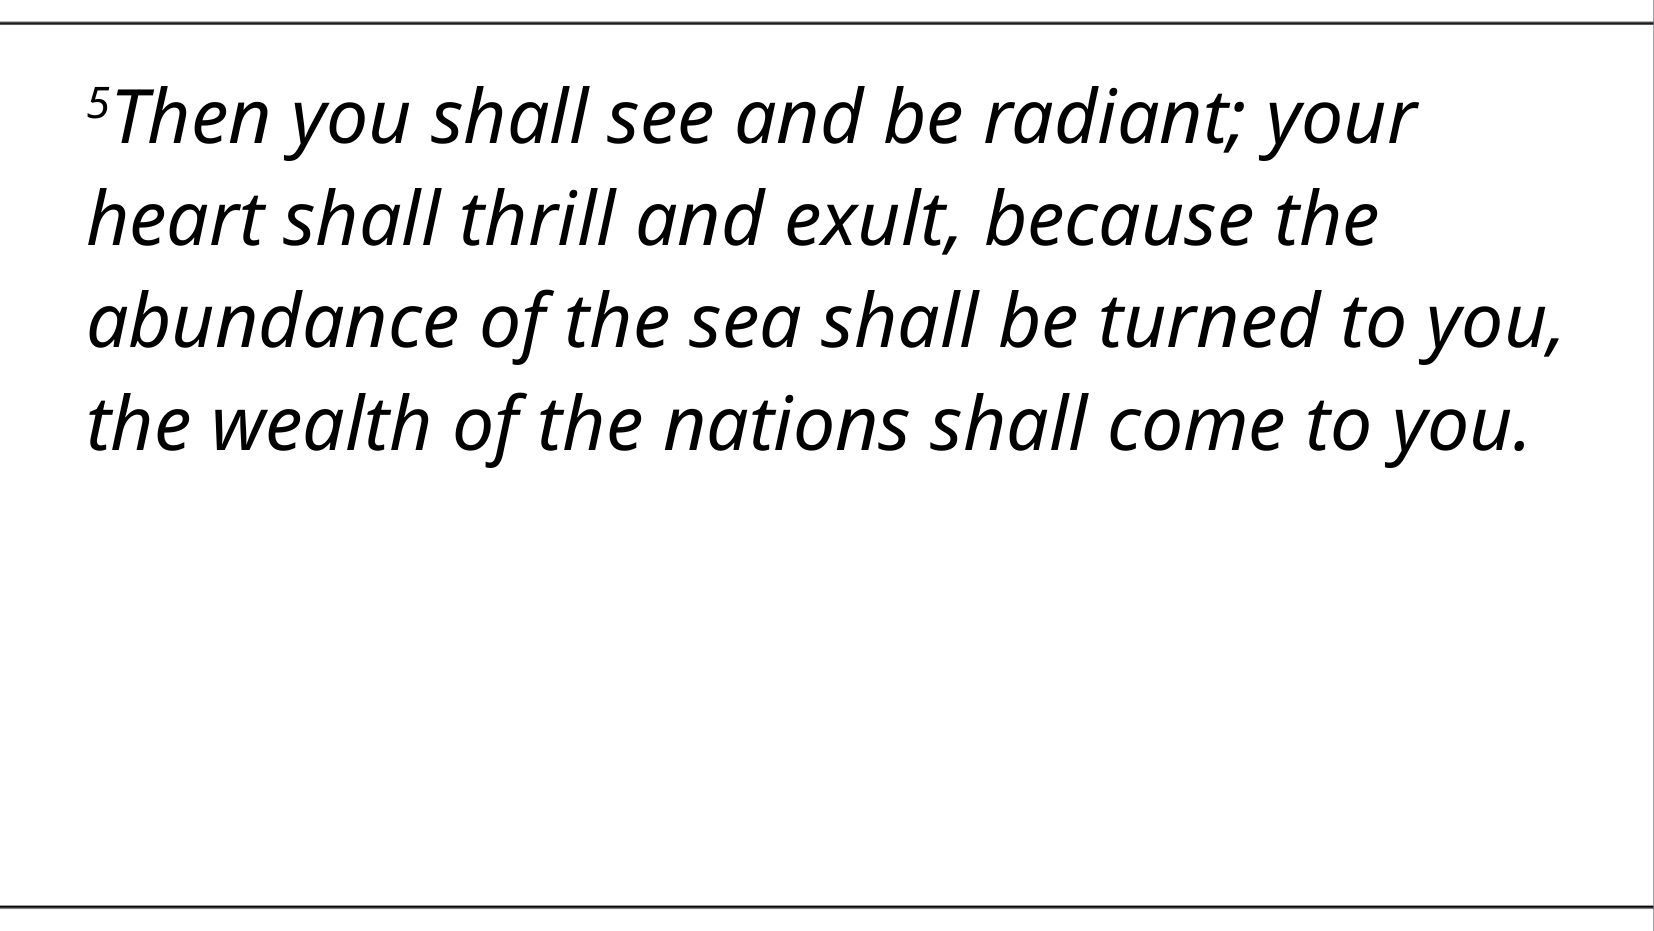

5Then you shall see and be radiant; your heart shall thrill and exult, because the abundance of the sea shall be turned to you, the wealth of the nations shall come to you.